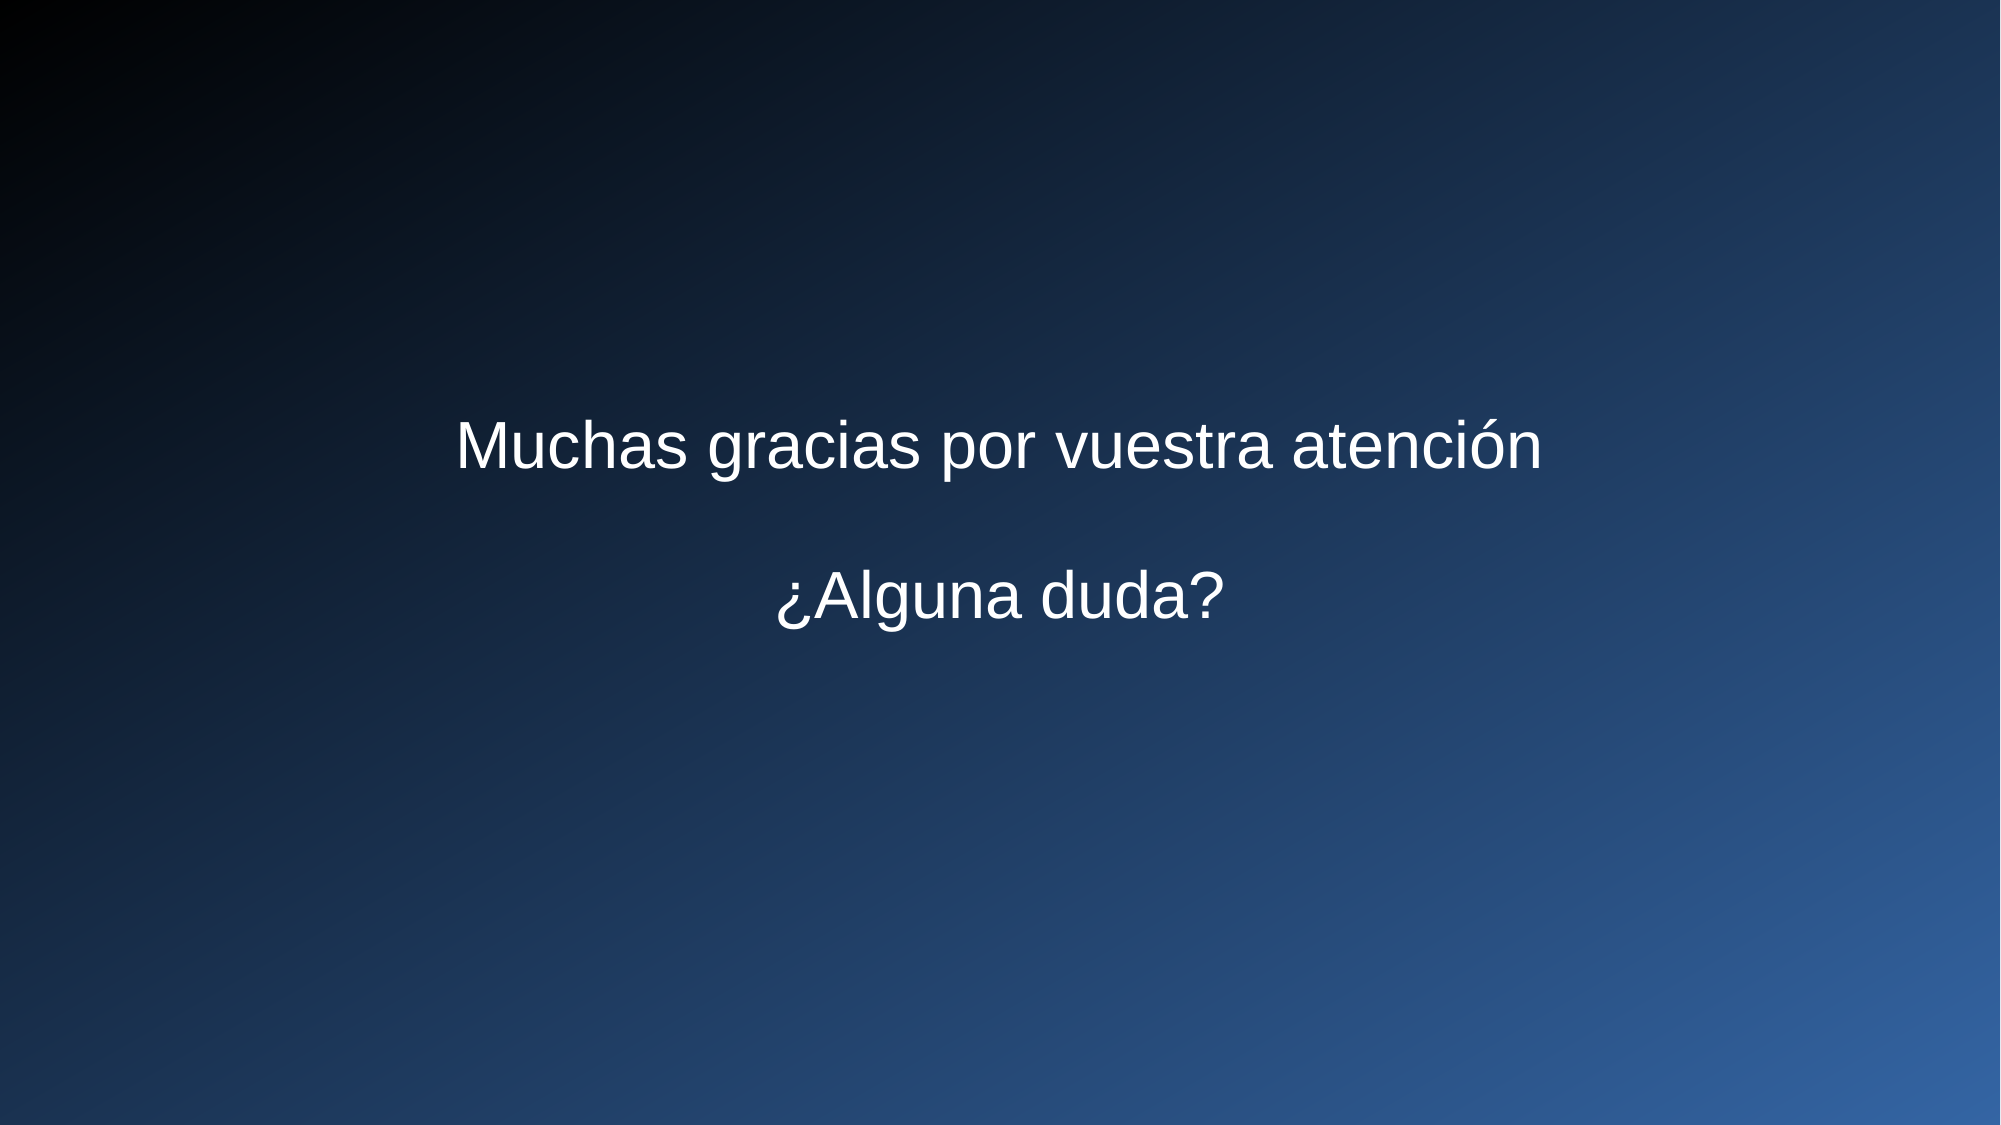

Muchas gracias por vuestra atención
¿Alguna duda?